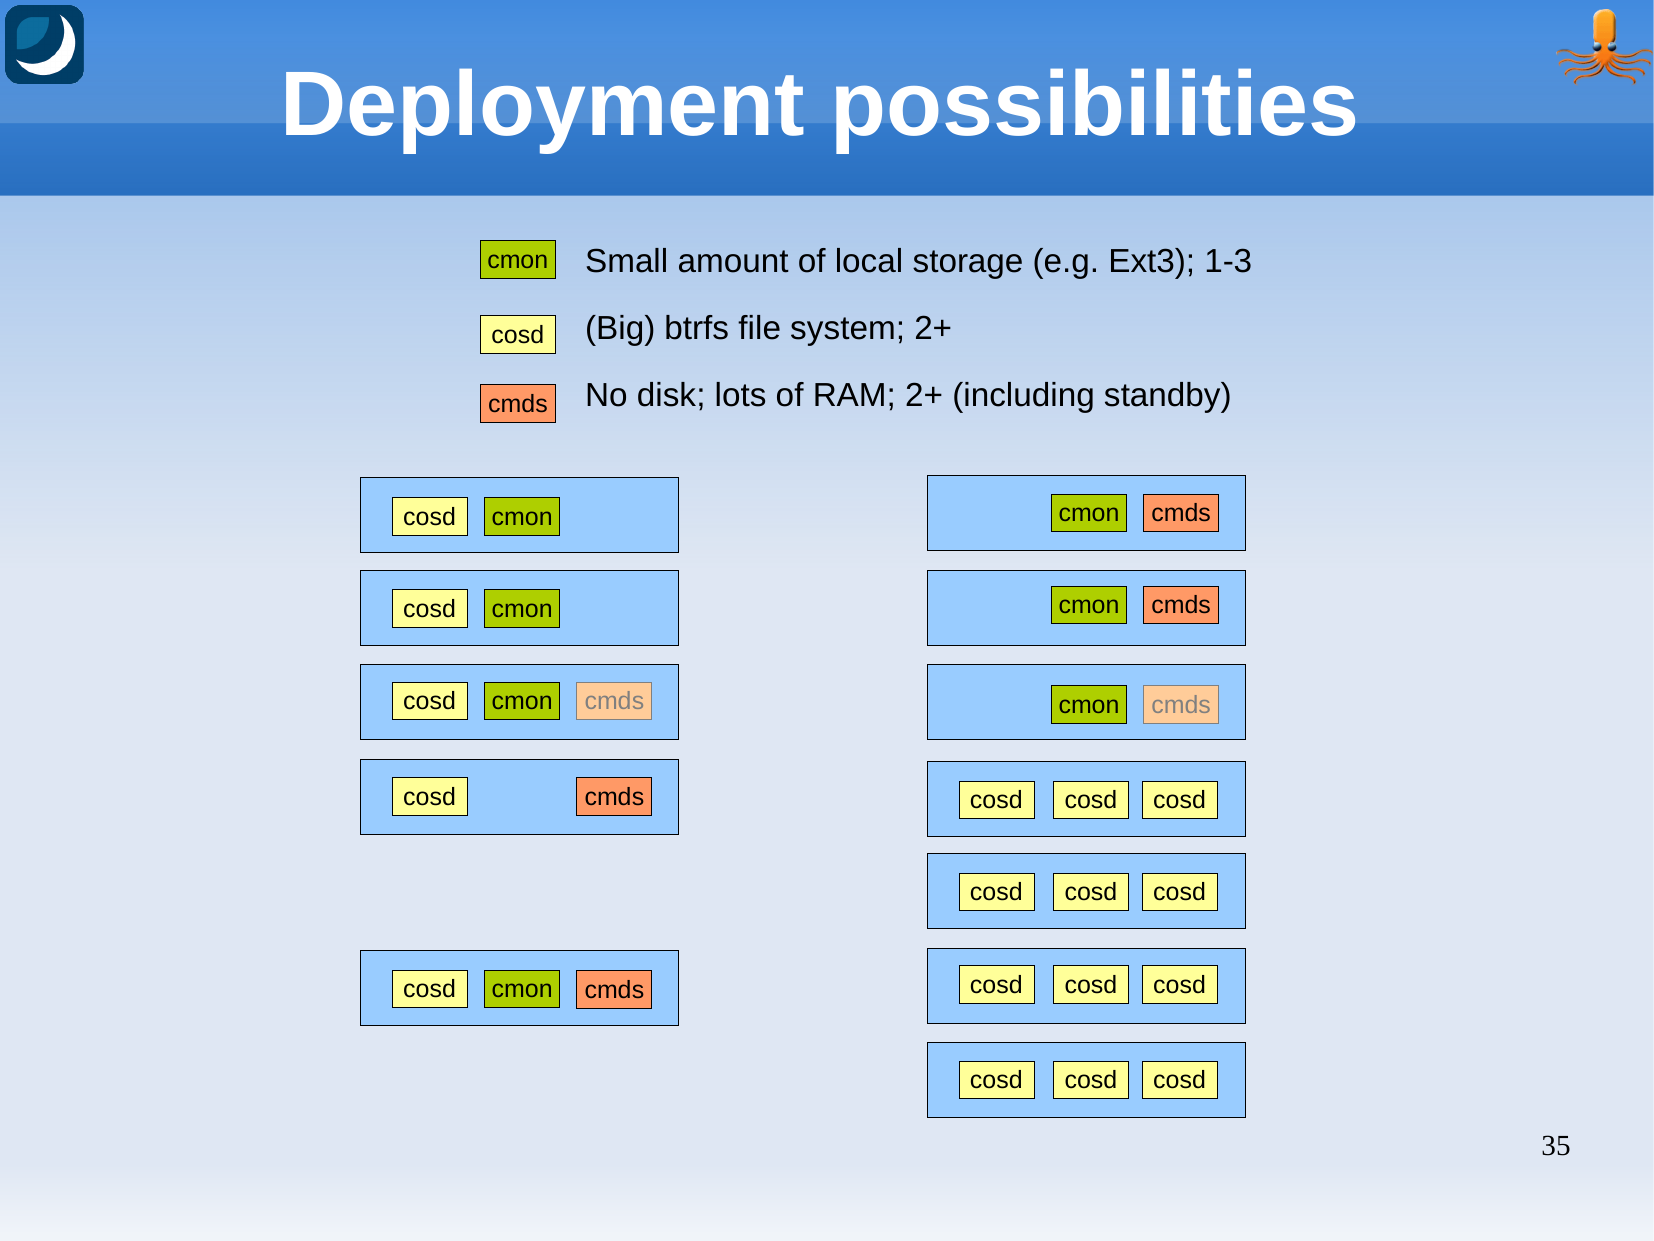

# Deployment possibilities
cmon
Small amount of local storage (e.g. Ext3); 1-3
(Big) btrfs file system; 2+
No disk; lots of RAM; 2+ (including standby)
cosd
cmds
cmon
cmds
cosd
cmon
cmon
cmds
cosd
cmon
cosd
cmon
cmds
cmon
cmds
cosd
cosd
cosd
cmds
cosd
cosd
cosd
cosd
cosd
cosd
cosd
cosd
cosd
cosd
cmon
cmds
cosd
cosd
cosd
cosd
cosd
cosd
cosd
cosd
cosd
35